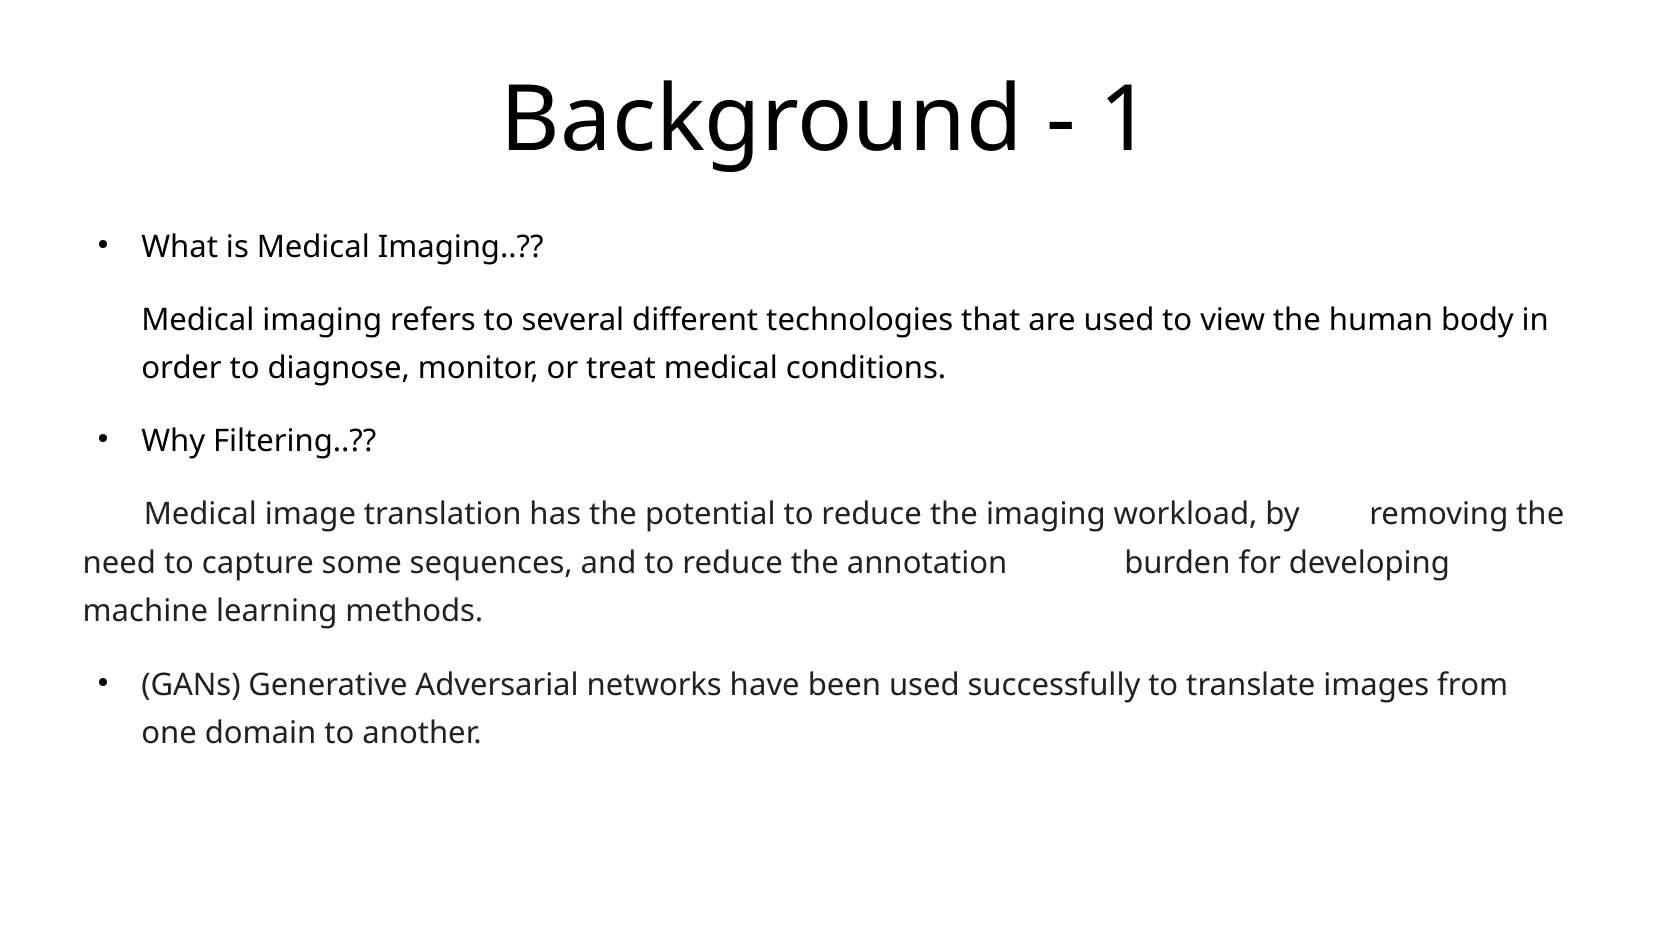

# Background - 1
What is Medical Imaging..??
Medical imaging refers to several different technologies that are used to view the human body in order to diagnose, monitor, or treat medical conditions.
Why Filtering..??
 	Medical image translation has the potential to reduce the imaging workload, by 		removing the need to capture some sequences, and to reduce the annotation 			burden for developing machine learning methods.
(GANs) Generative Adversarial networks have been used successfully to translate images from one domain to another.